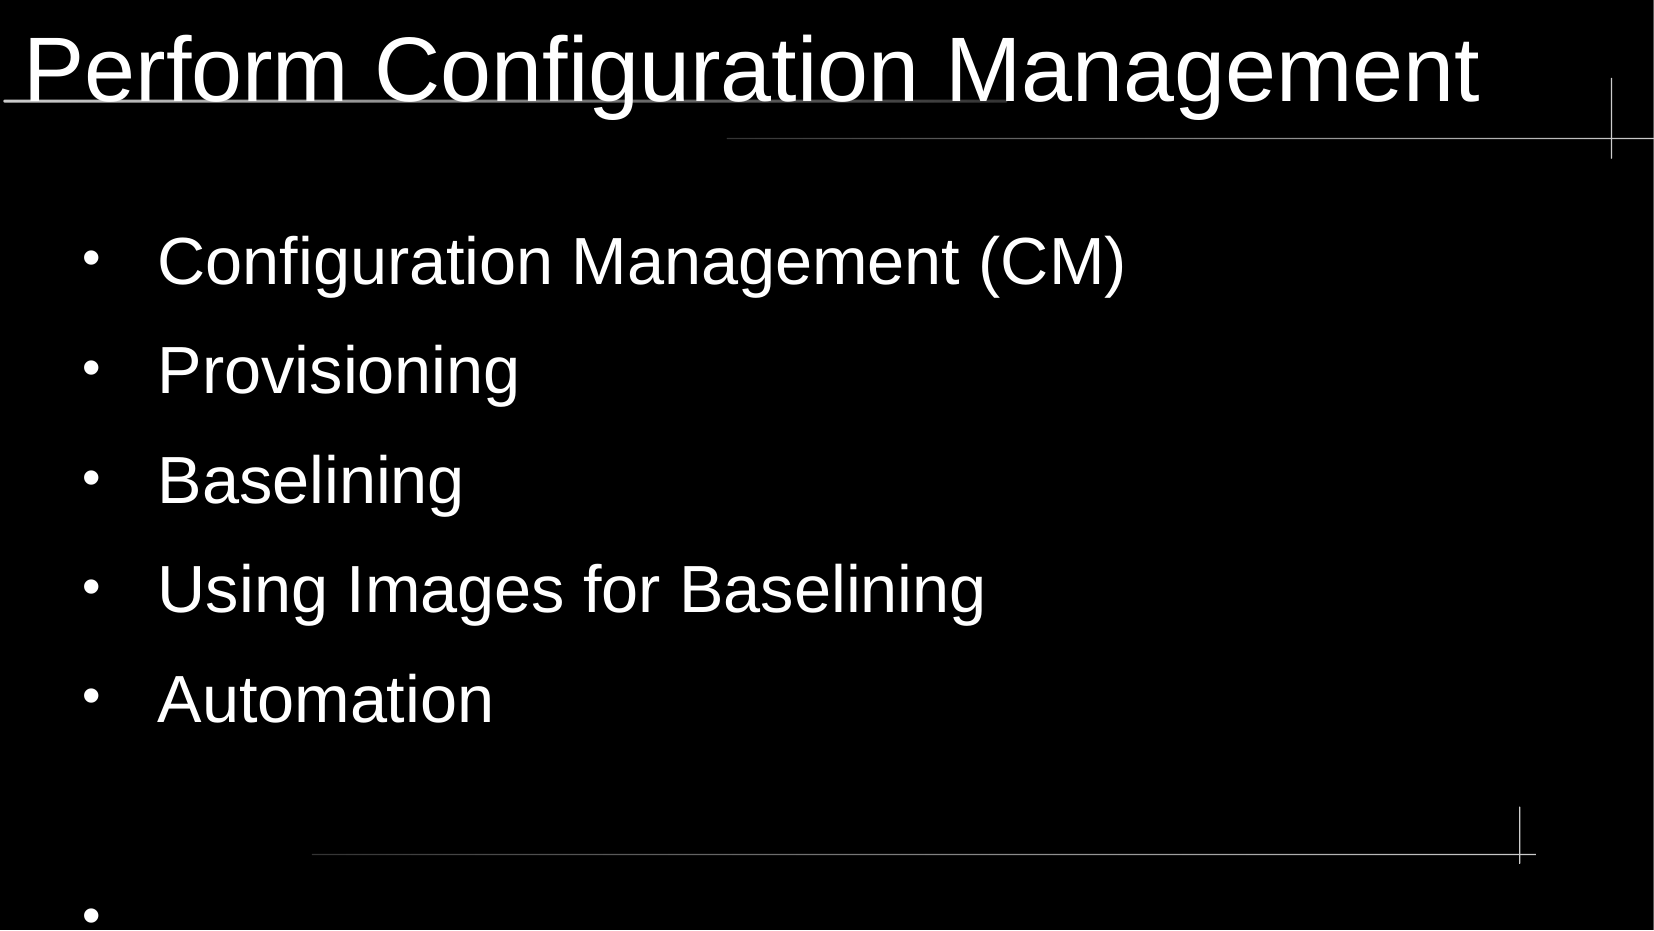

# Perform Configuration Management
Configuration Management (CM)
Provisioning
Baselining
Using Images for Baselining
Automation